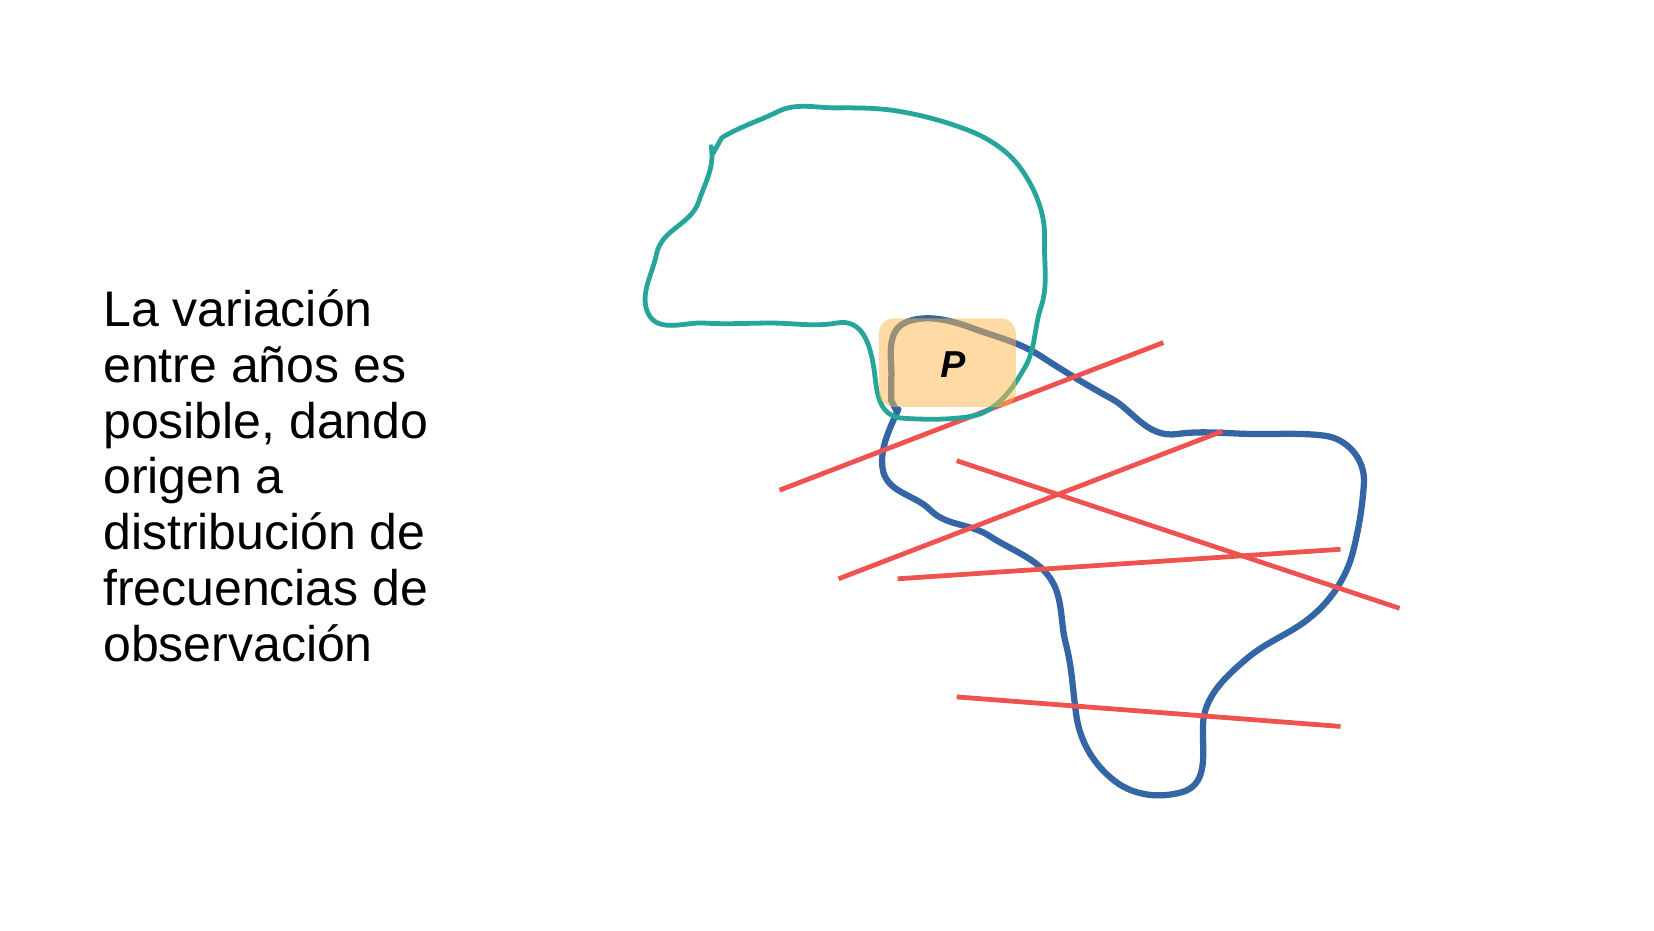

La variación entre años es posible, dando origen a distribución de frecuencias de observación
P